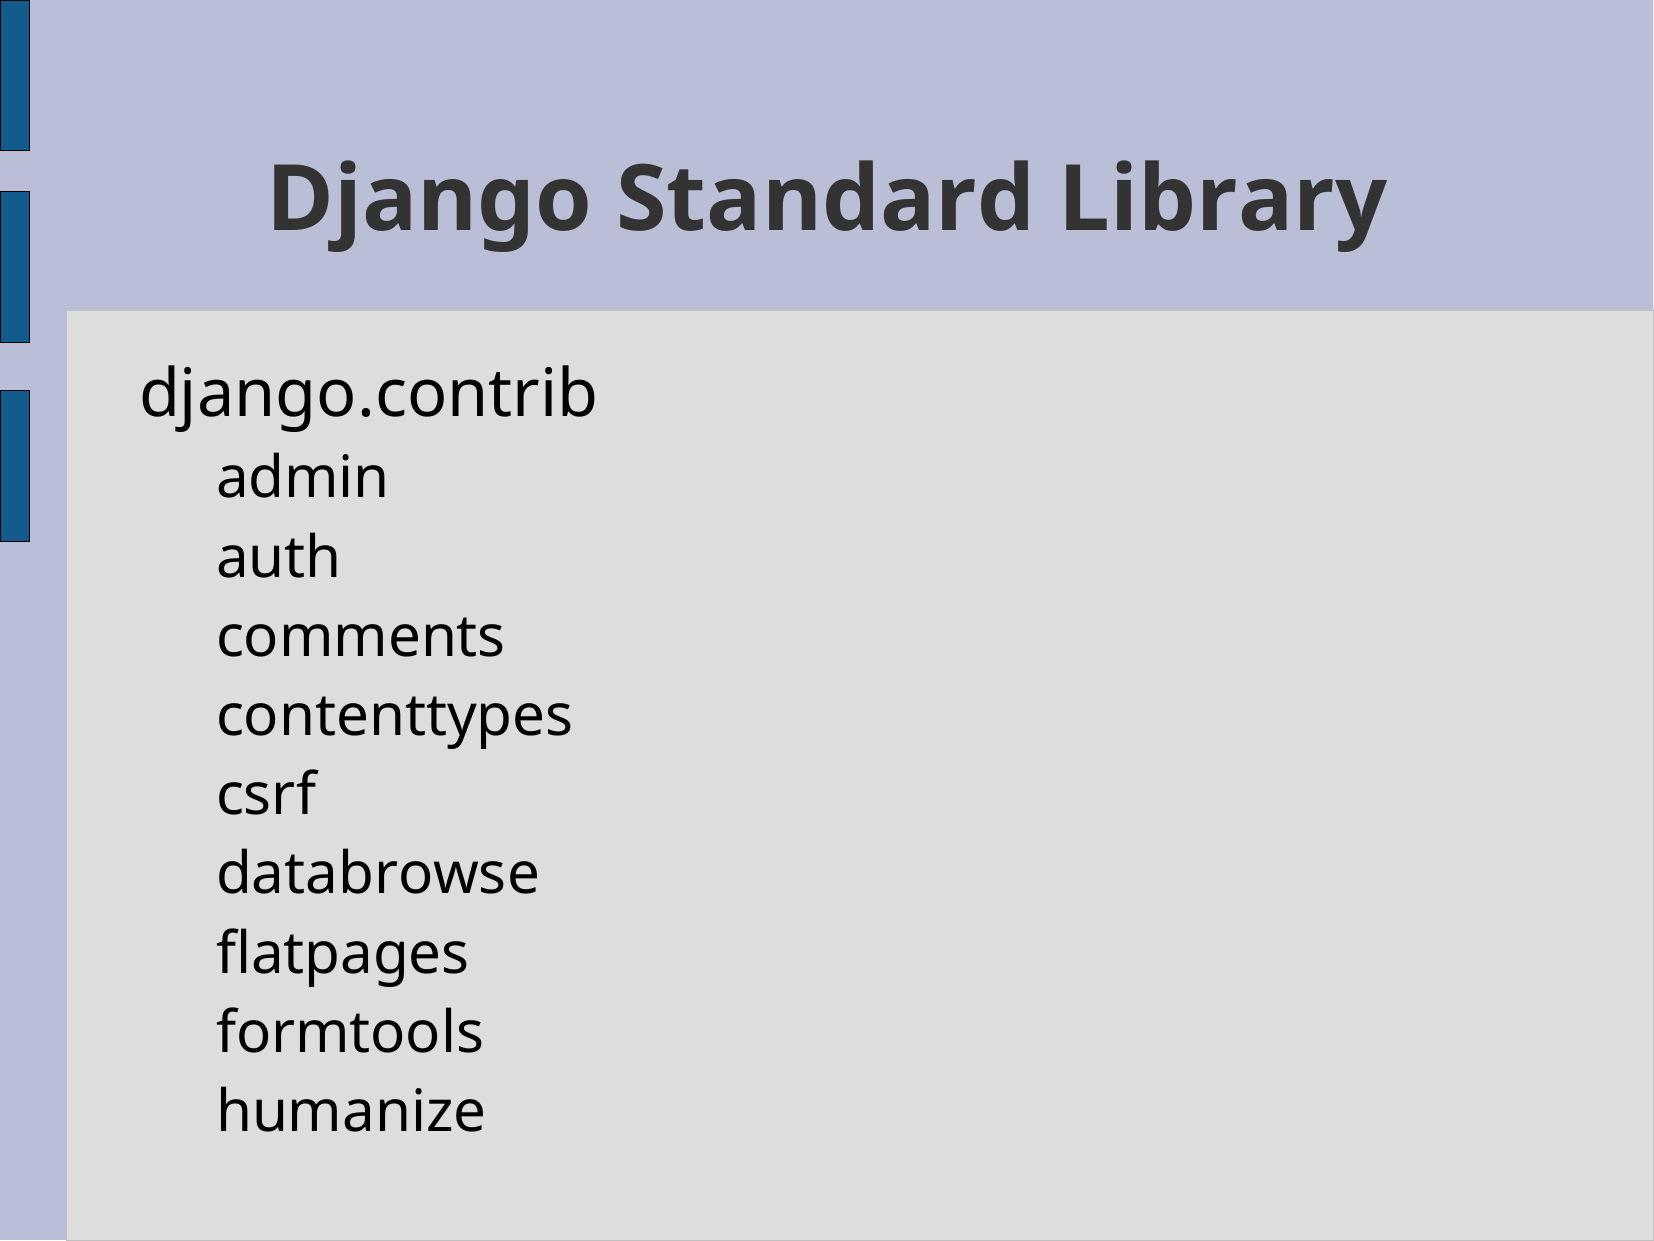

# Django Standard Library
django.contrib
admin
auth
comments
contenttypes
csrf
databrowse
flatpages
formtools
humanize